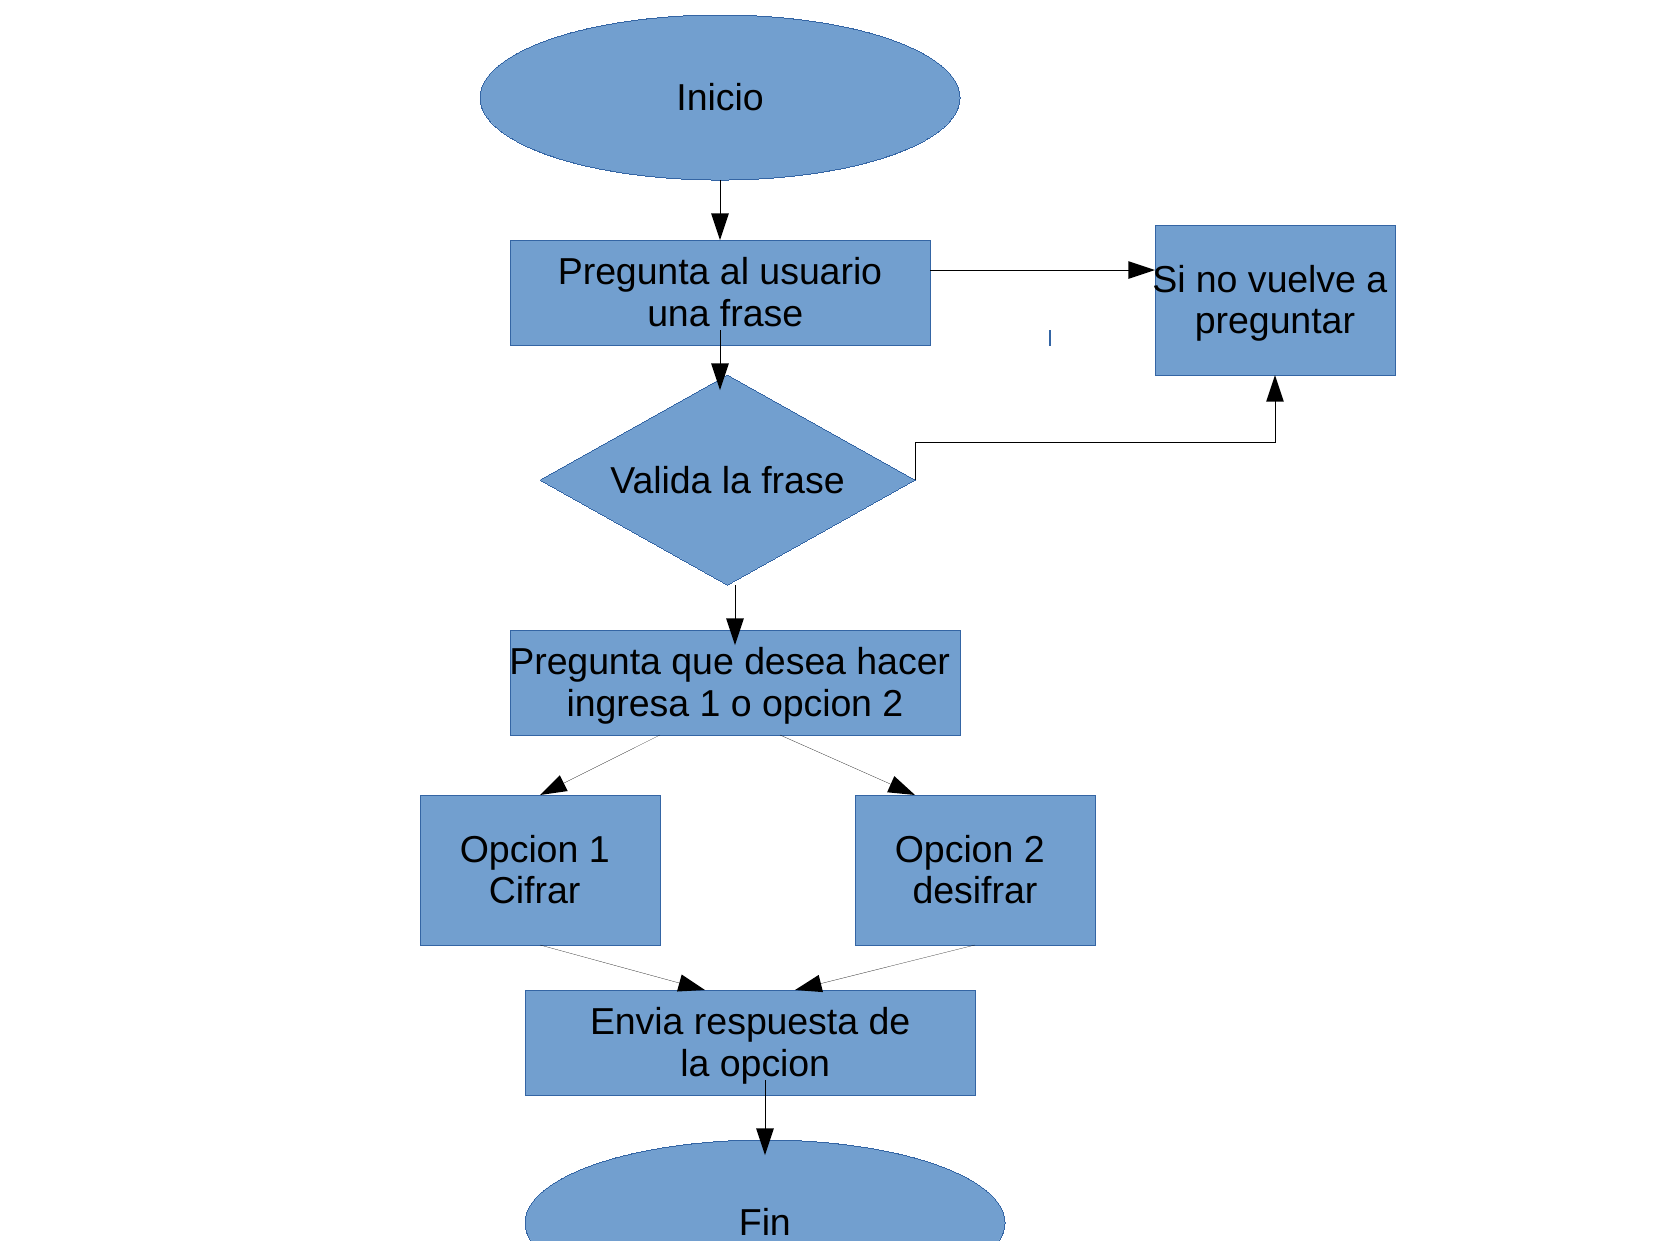

Inicio
#
Si no vuelve a
preguntar
Pregunta al usuario
 una frase
Valida la frase
Pregunta que desea hacer
ingresa 1 o opcion 2
Opcion 1
Cifrar
Opcion 2
desifrar
Envia respuesta de
 la opcion
Fin